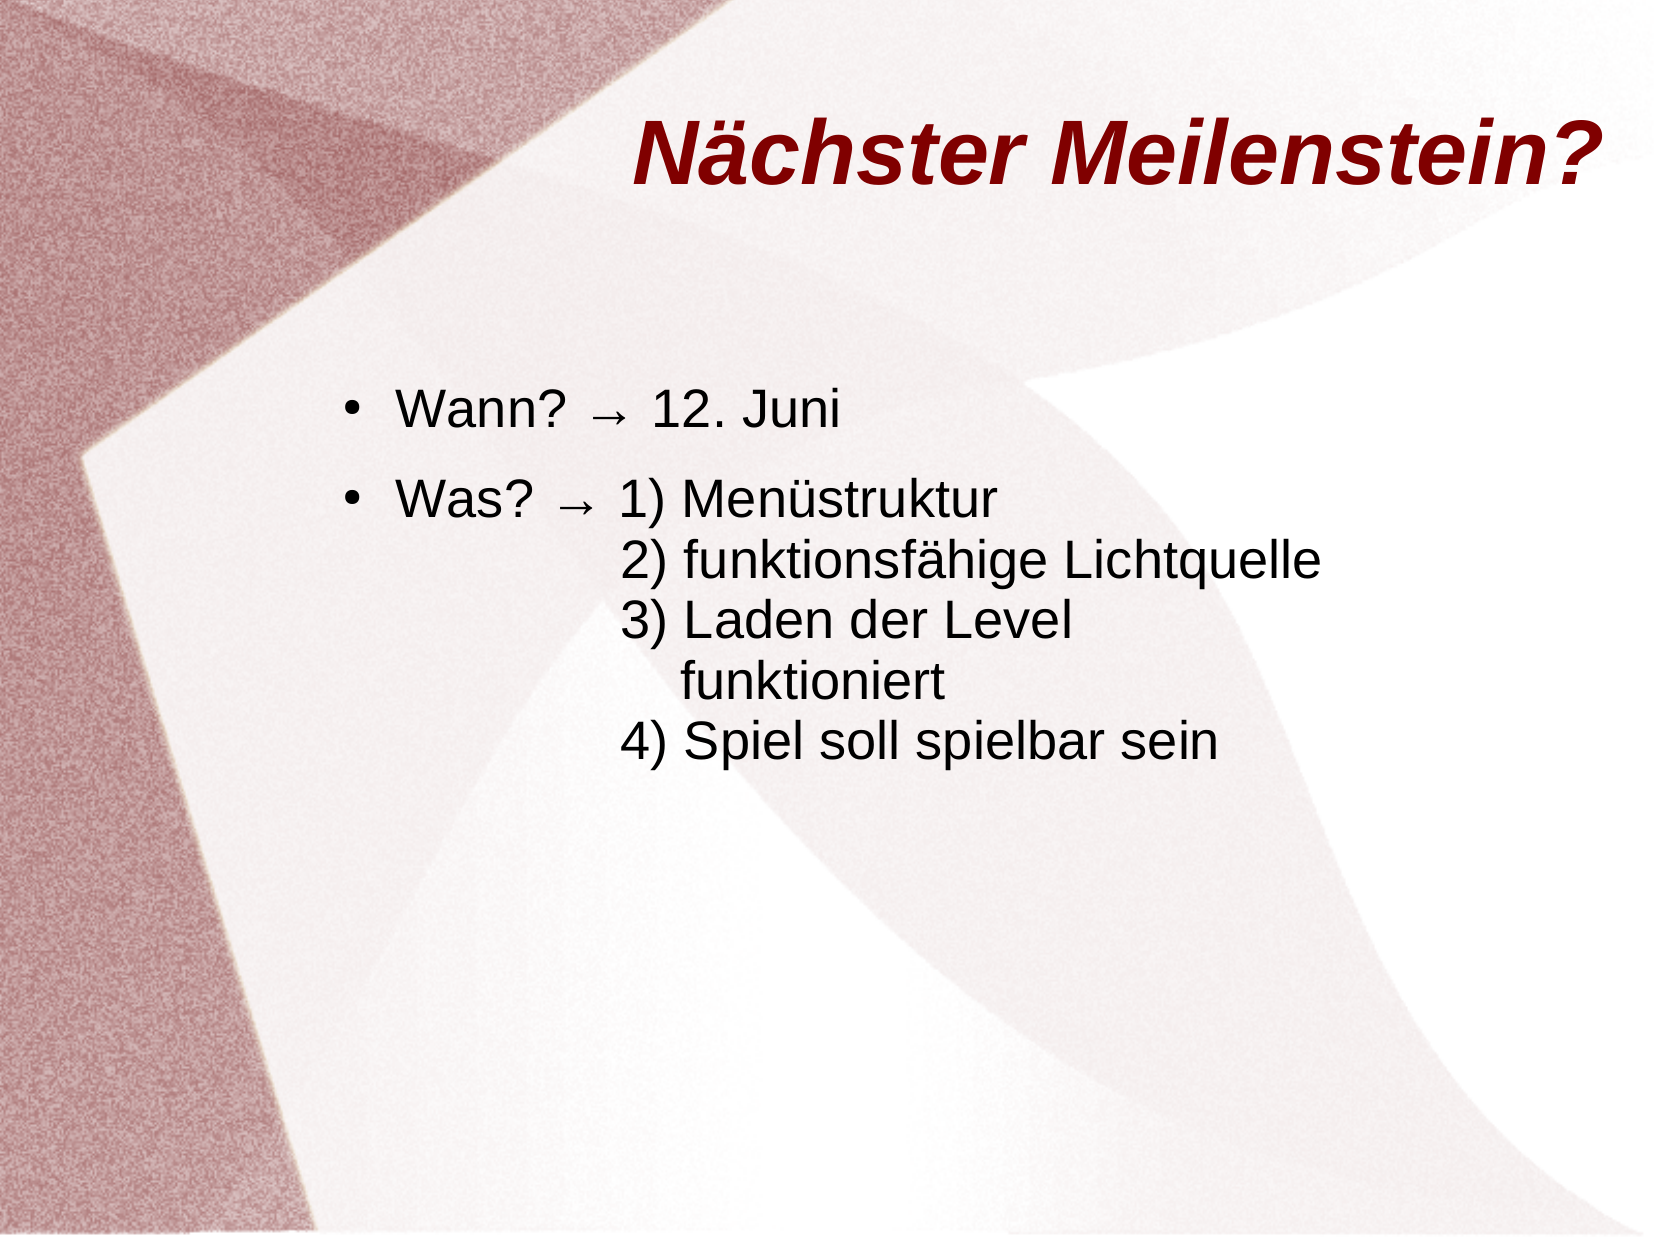

# Nächster Meilenstein?
Wann? → 12. Juni
Was? → 1) Menüstruktur
 2) funktionsfähige Lichtquelle
 3) Laden der Level funktioniert
 4) Spiel soll spielbar sein